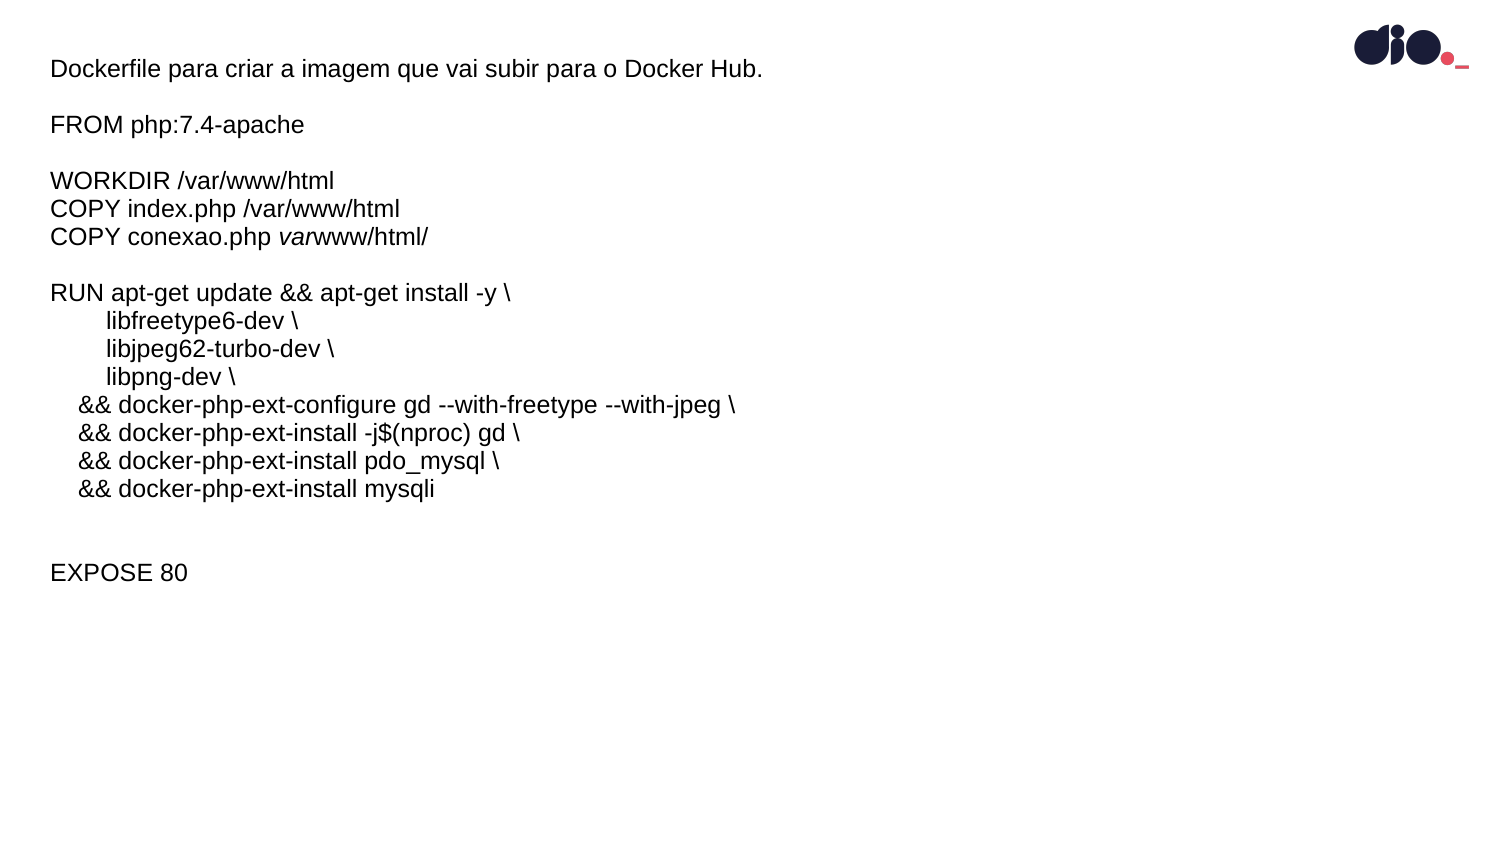

Dockerfile para criar a imagem que vai subir para o Docker Hub.
FROM php:7.4-apache
WORKDIR /var/www/html
COPY index.php /var/www/html
COPY conexao.php varwww/html/
RUN apt-get update && apt-get install -y \
 libfreetype6-dev \
 libjpeg62-turbo-dev \
 libpng-dev \
 && docker-php-ext-configure gd --with-freetype --with-jpeg \
 && docker-php-ext-install -j$(nproc) gd \
 && docker-php-ext-install pdo_mysql \
 && docker-php-ext-install mysqli
EXPOSE 80